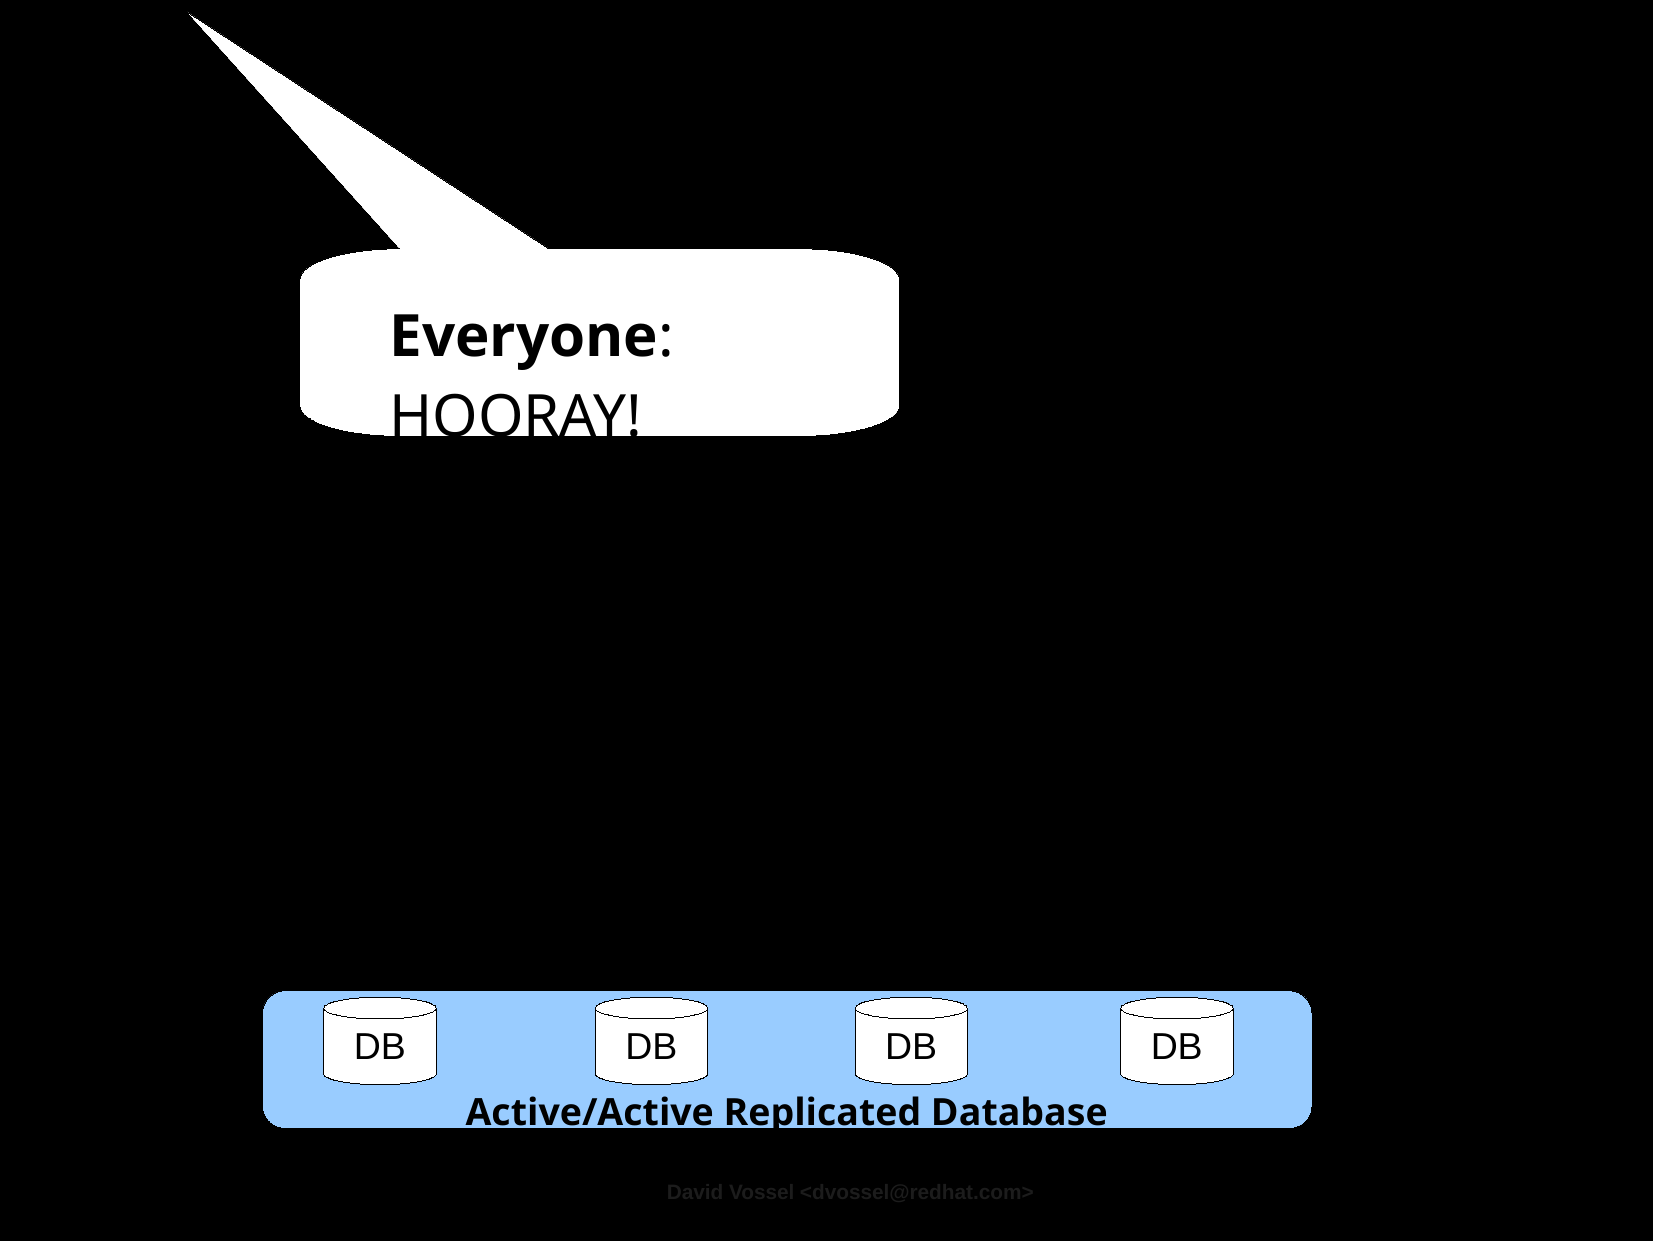

Everyone: HOORAY!
Active/Active Replicated Database
DB
DB
DB
DB